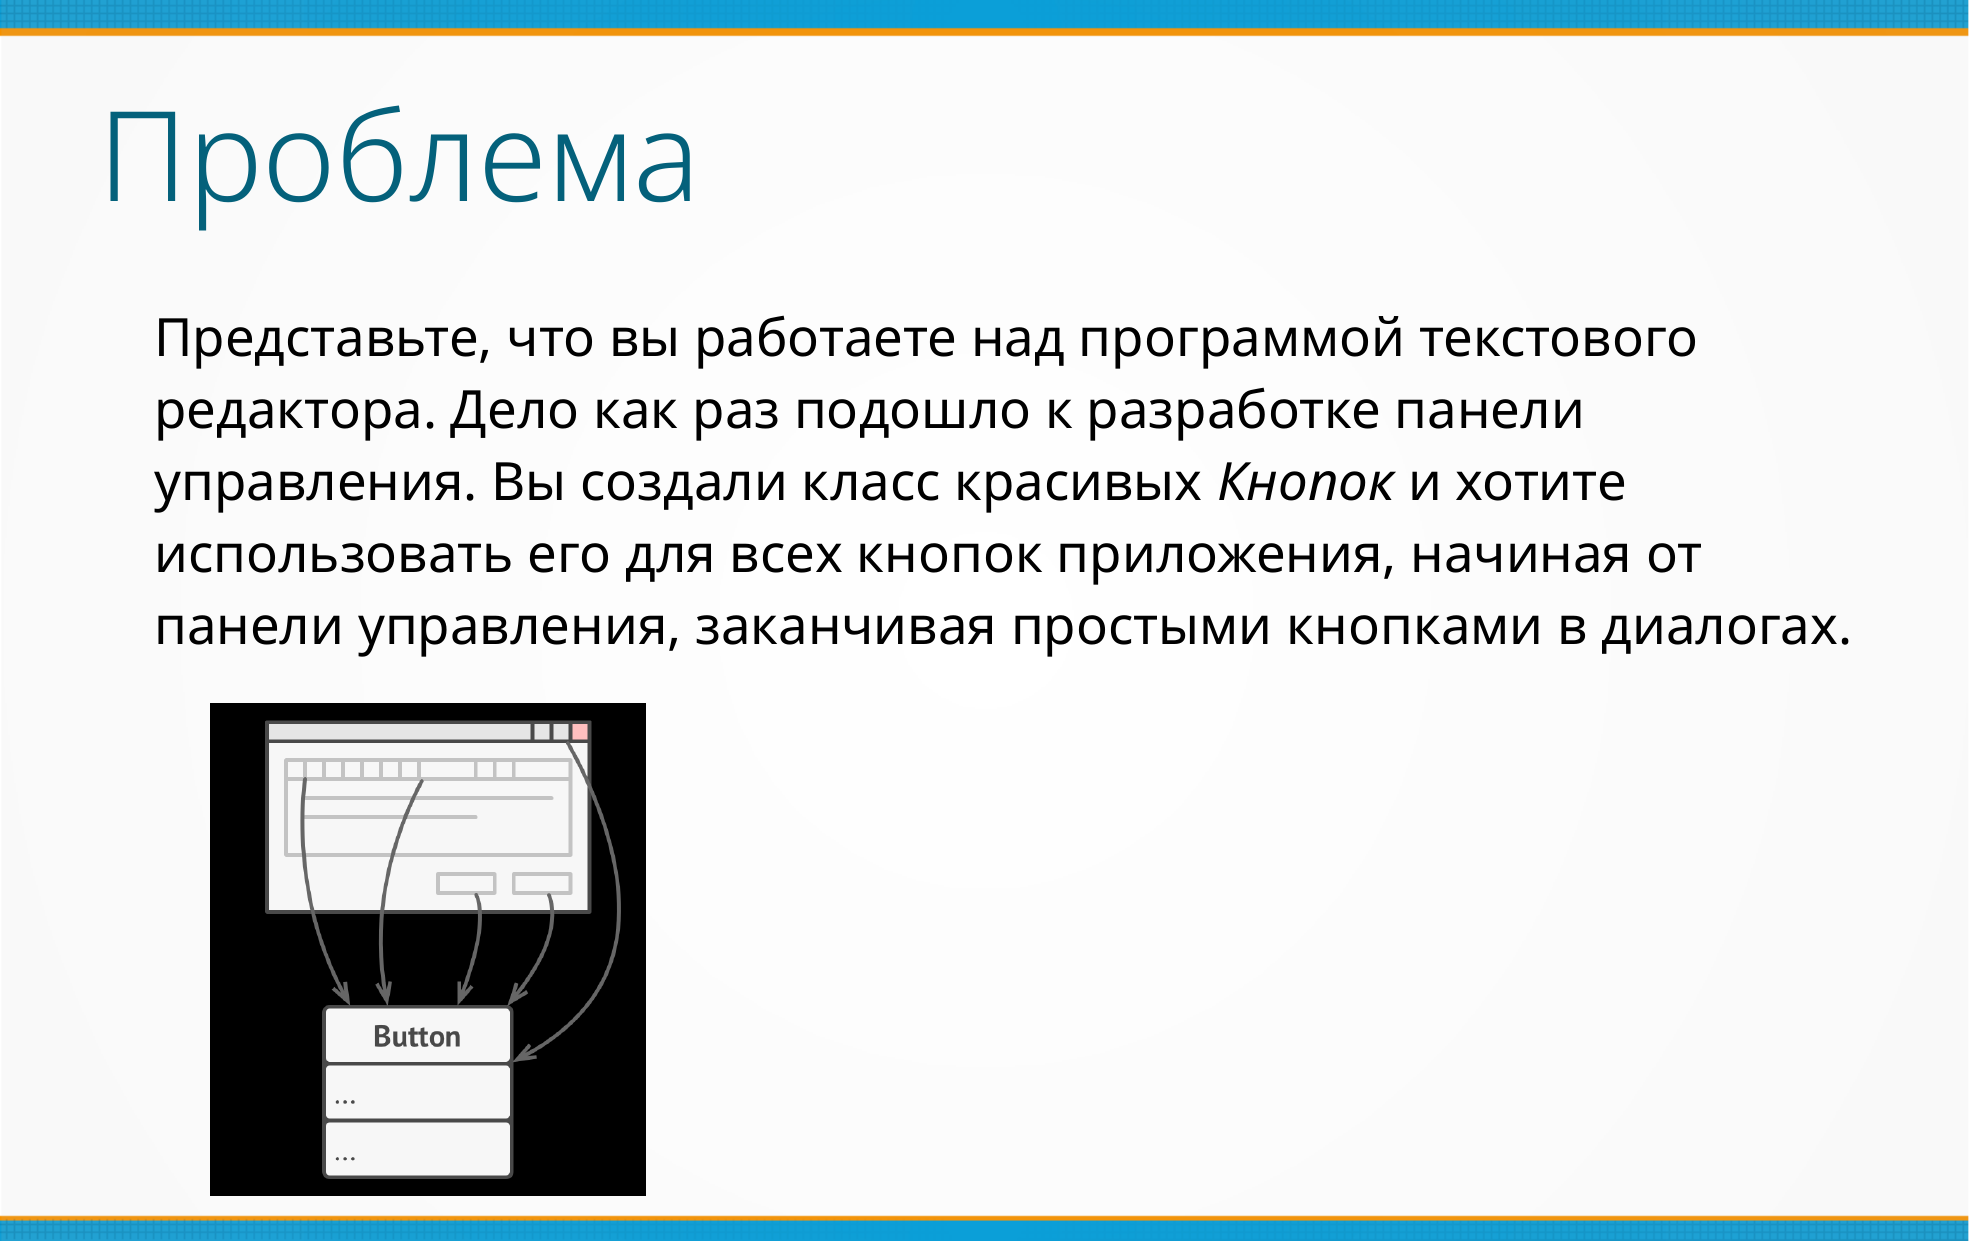

# Проблема
Представьте, что вы работаете над программой текстового редактора. Дело как раз подошло к разработке панели управления. Вы создали класс красивых Кнопок и хотите использовать его для всех кнопок приложения, начиная от панели управления, заканчивая простыми кнопками в диалогах.